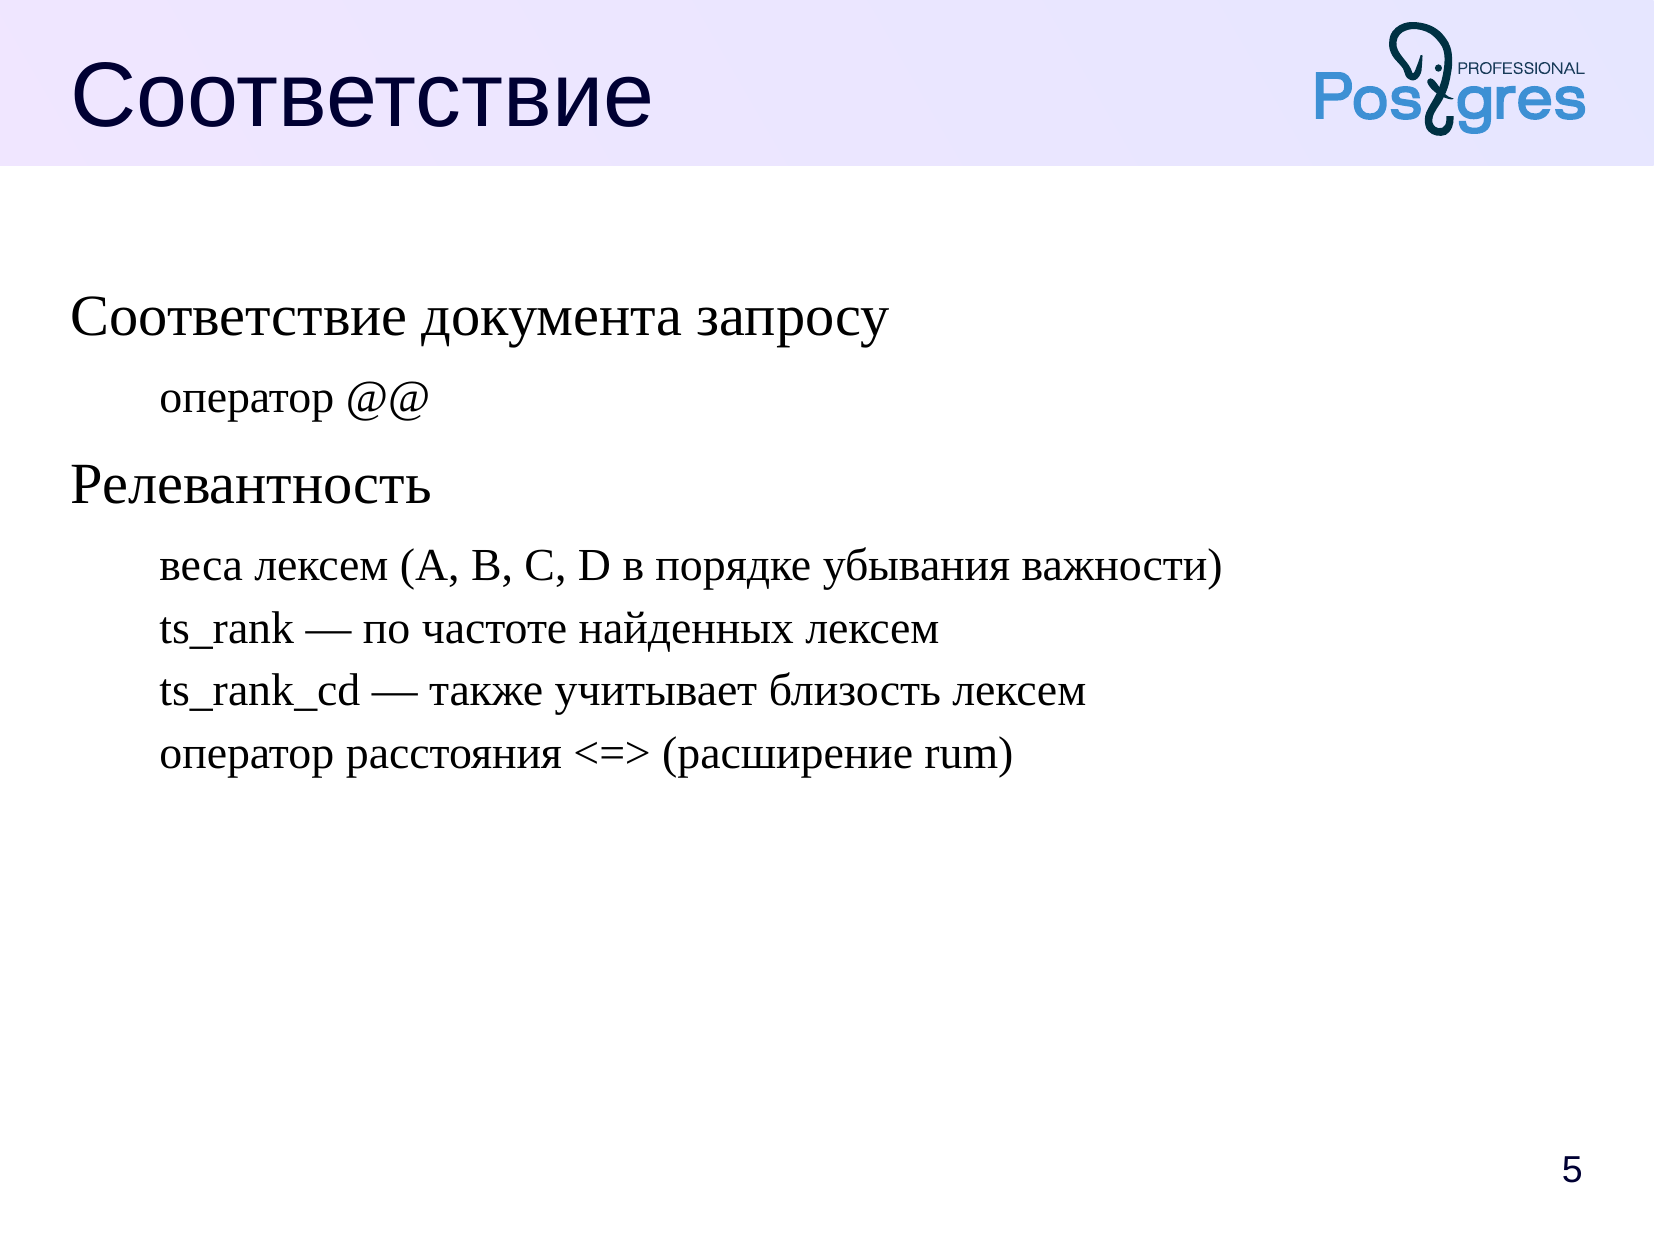

# Соответствие
Соответствие документа запросу
оператор @@
Релевантность
веса лексем (A, B, C, D в порядке убывания важности)
ts_rank — по частоте найденных лексем
ts_rank_cd — также учитывает близость лексем
оператор расстояния <=> (расширение rum)